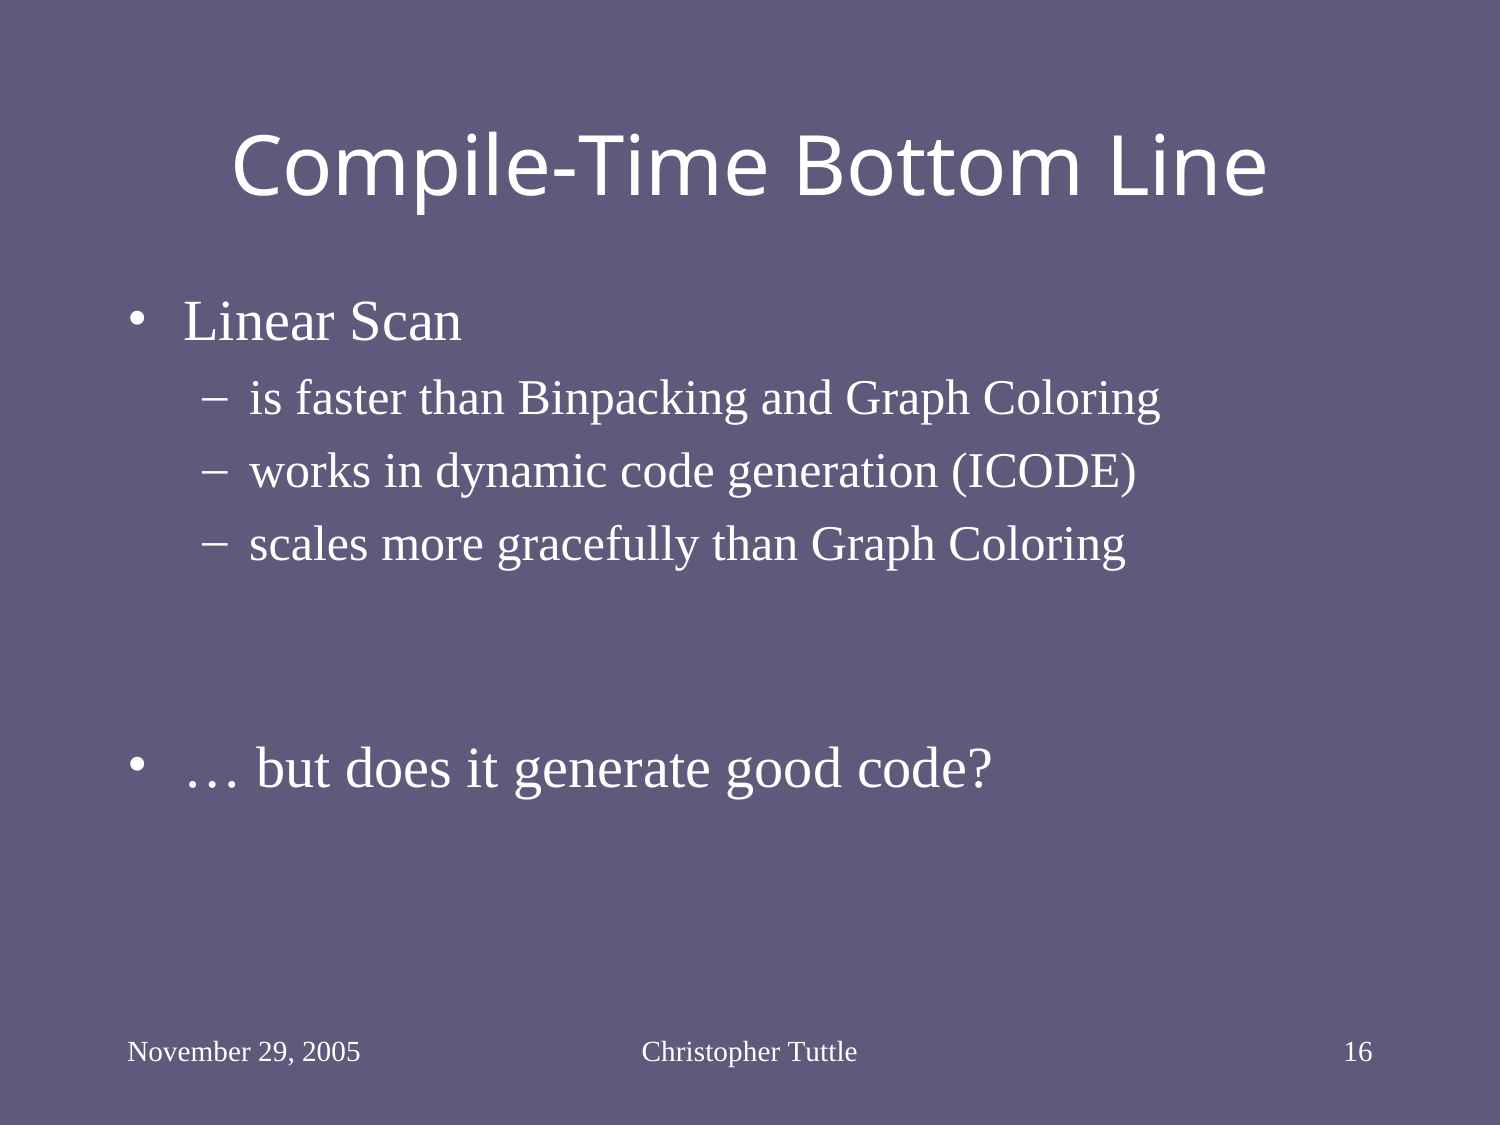

# Compile-Time Bottom Line
Linear Scan
is faster than Binpacking and Graph Coloring
works in dynamic code generation (ICODE)
scales more gracefully than Graph Coloring
… but does it generate good code?
November 29, 2005
Christopher Tuttle
16